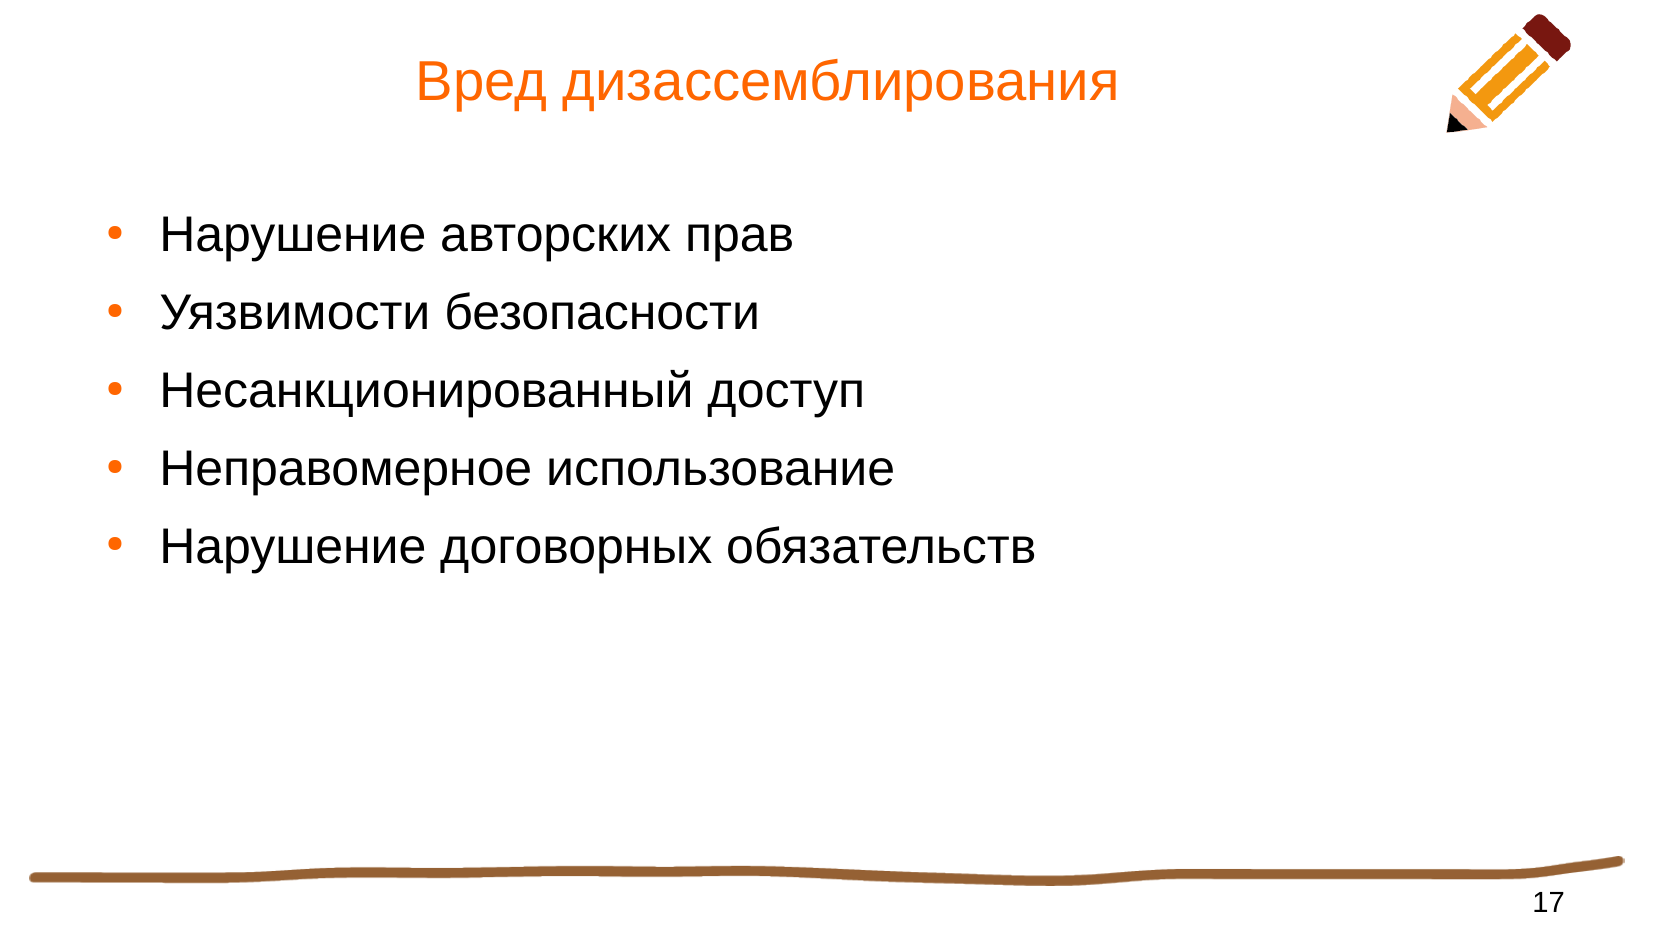

# Вред дизассемблирования
Нарушение авторских прав
Уязвимости безопасности
Несанкционированный доступ
Неправомерное использование
Нарушение договорных обязательств
17